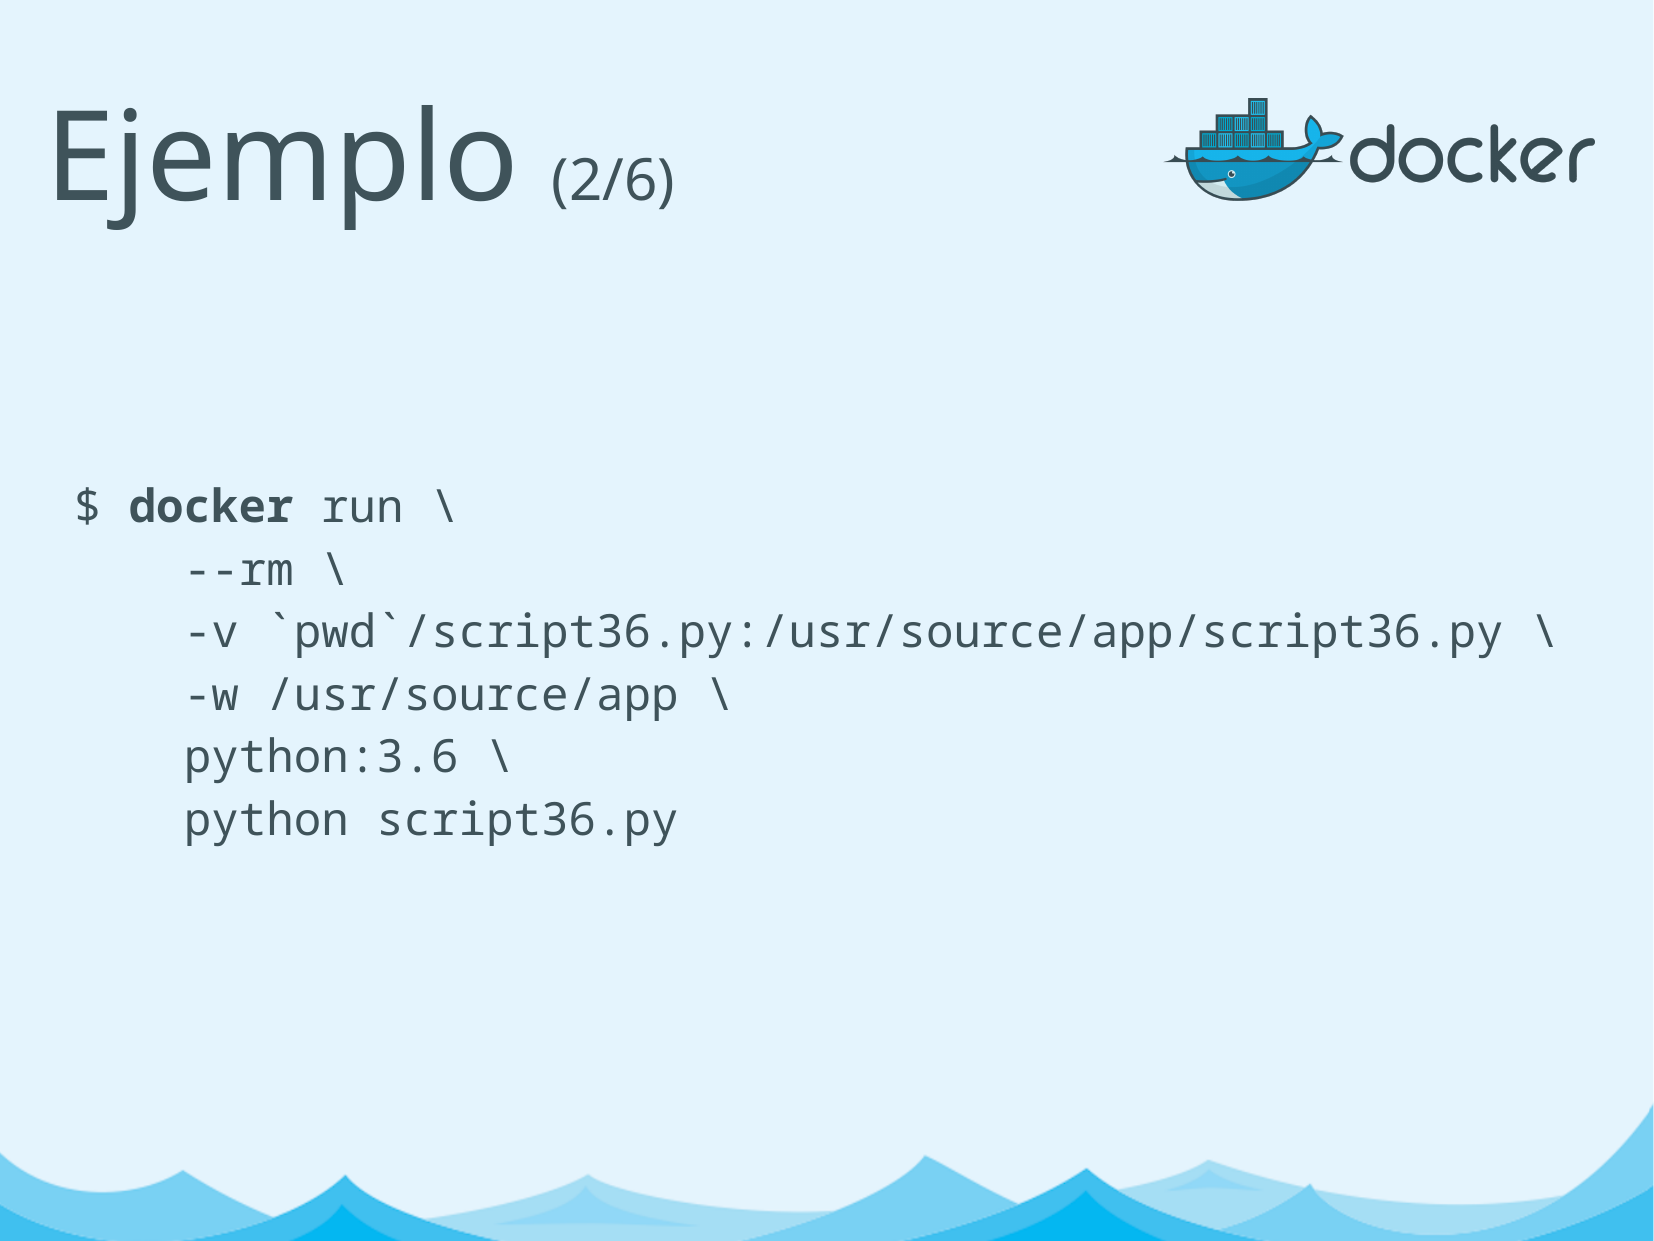

Ejemplo (2/6)
$ docker run \
 --rm \
 -v `pwd`/script36.py:/usr/source/app/script36.py \
 -w /usr/source/app \
 python:3.6 \
 python script36.py